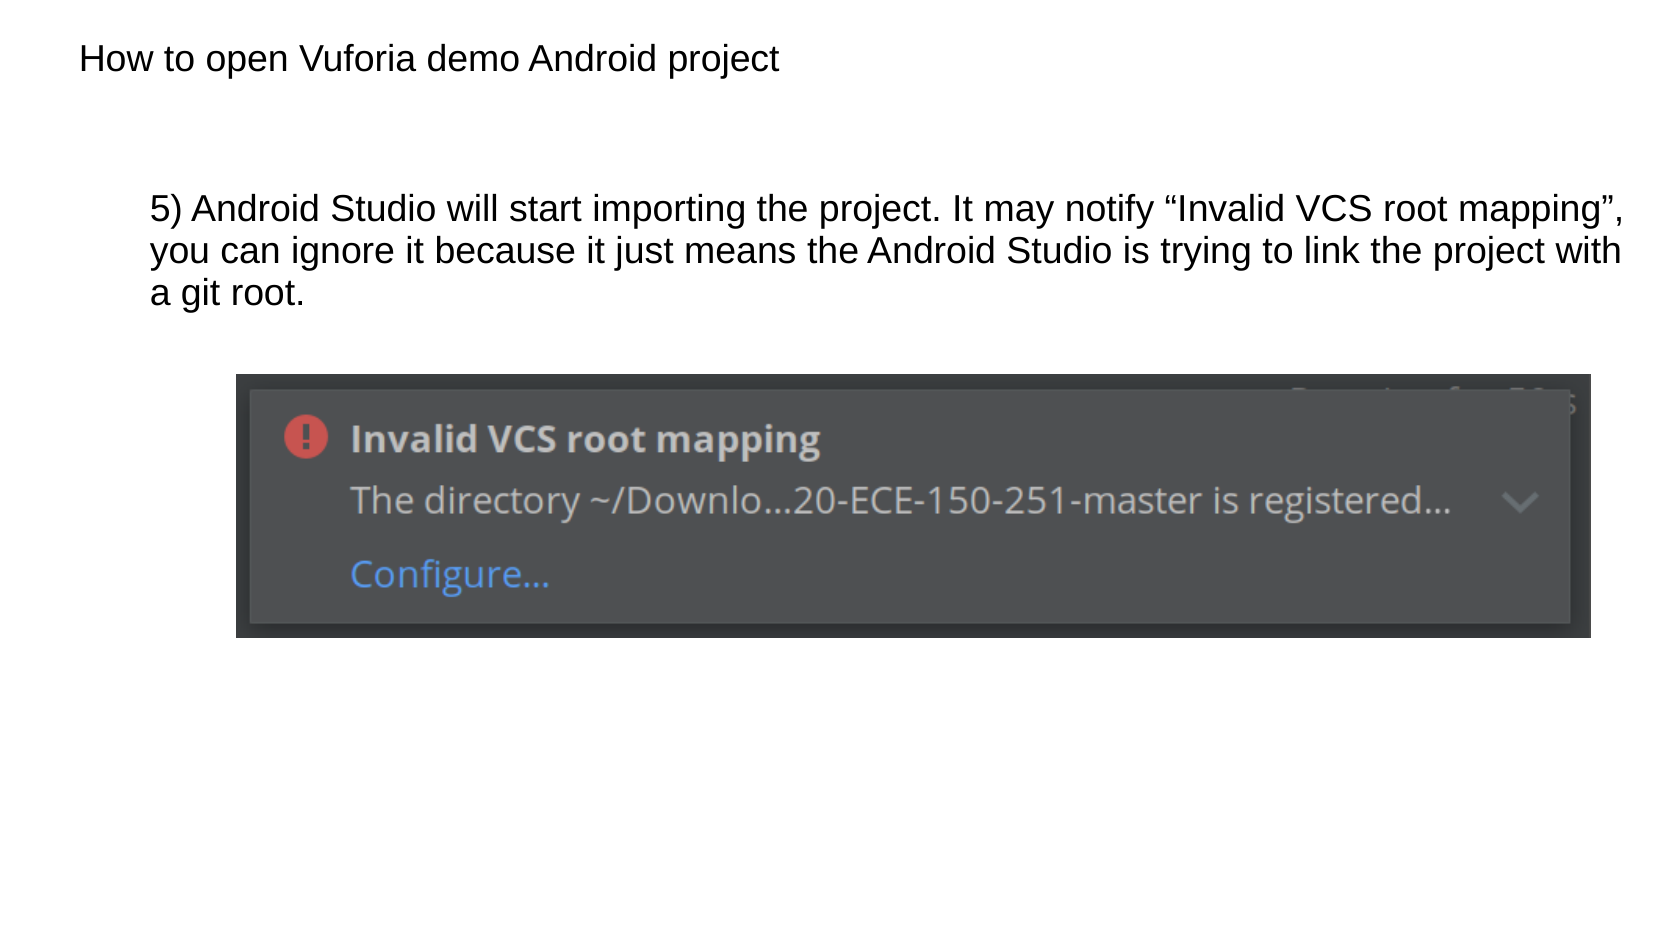

How to open Vuforia demo Android project
5) Android Studio will start importing the project. It may notify “Invalid VCS root mapping”,
you can ignore it because it just means the Android Studio is trying to link the project with
a git root.